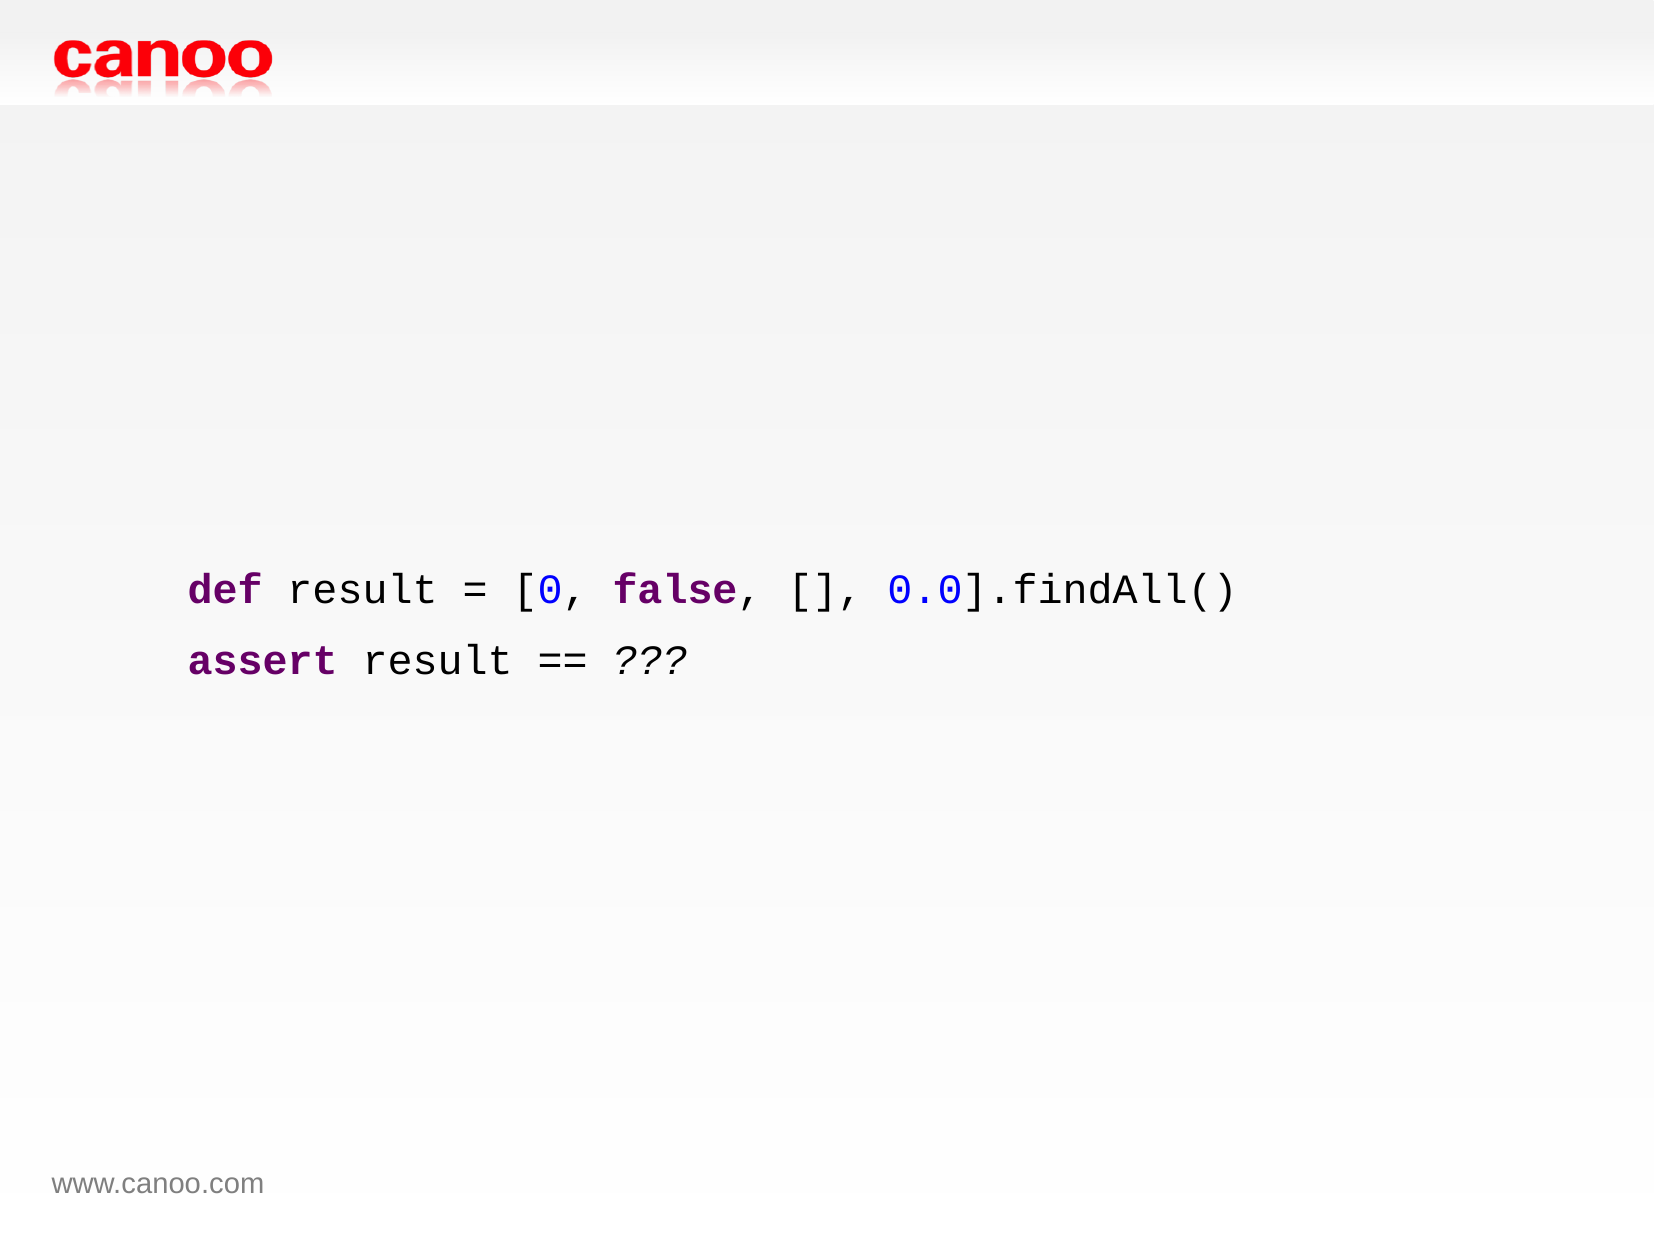

def result = [0, false, [], 0.0].findAll()
assert result == ???